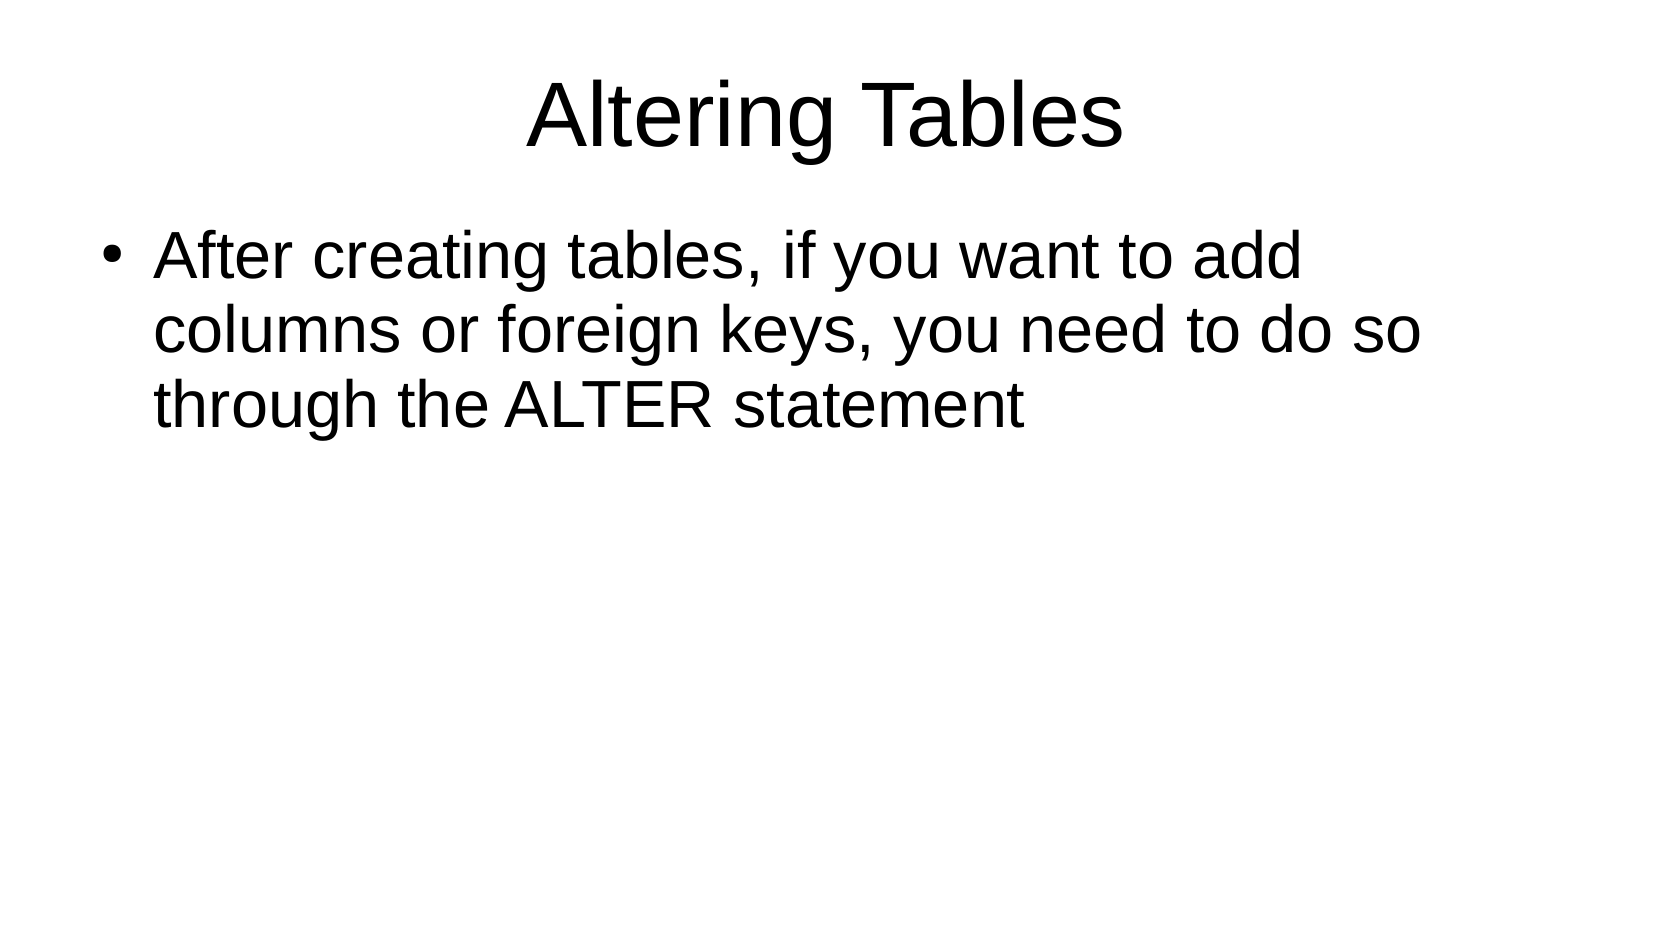

# Altering Tables
After creating tables, if you want to add columns or foreign keys, you need to do so through the ALTER statement